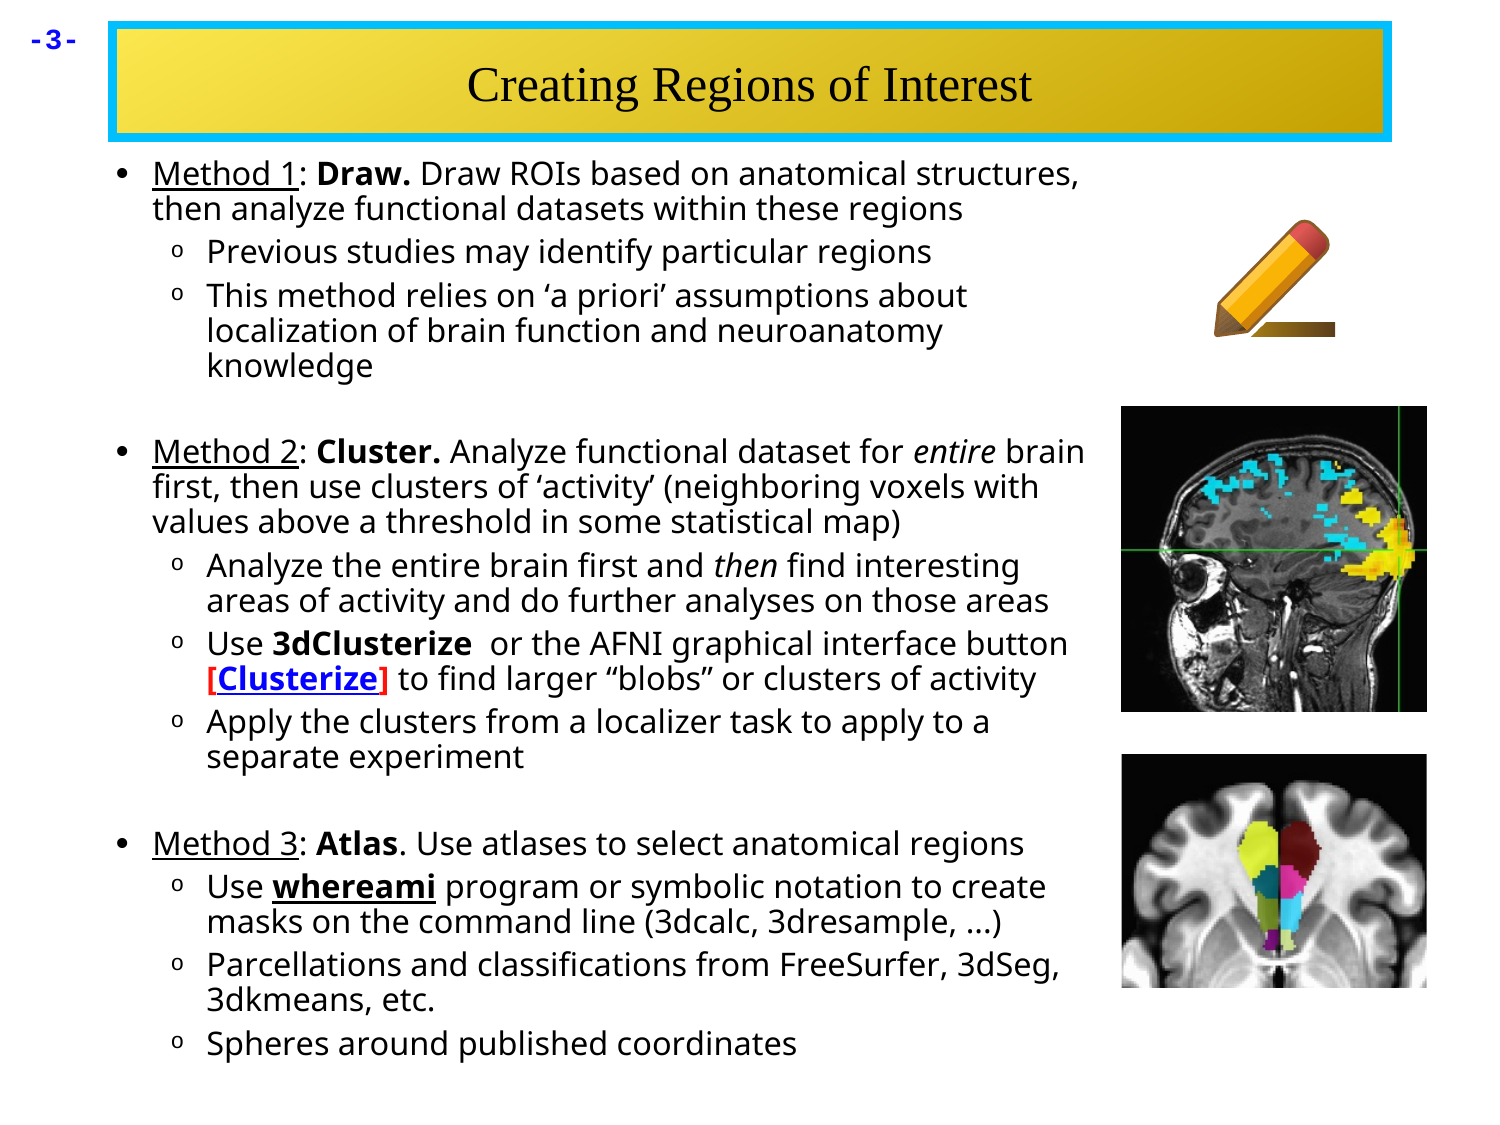

# Creating Regions of Interest
Method 1: Draw. Draw ROIs based on anatomical structures, then analyze functional datasets within these regions
Previous studies may identify particular regions
This method relies on ‘a priori’ assumptions about localization of brain function and neuroanatomy knowledge
Method 2: Cluster. Analyze functional dataset for entire brain first, then use clusters of ‘activity’ (neighboring voxels with values above a threshold in some statistical map)
Analyze the entire brain first and then find interesting areas of activity and do further analyses on those areas
Use 3dClusterize or the AFNI graphical interface button [Clusterize] to find larger “blobs” or clusters of activity
Apply the clusters from a localizer task to apply to a separate experiment
Method 3: Atlas. Use atlases to select anatomical regions
Use whereami program or symbolic notation to create masks on the command line (3dcalc, 3dresample, ...)
Parcellations and classifications from FreeSurfer, 3dSeg, 3dkmeans, etc.
Spheres around published coordinates